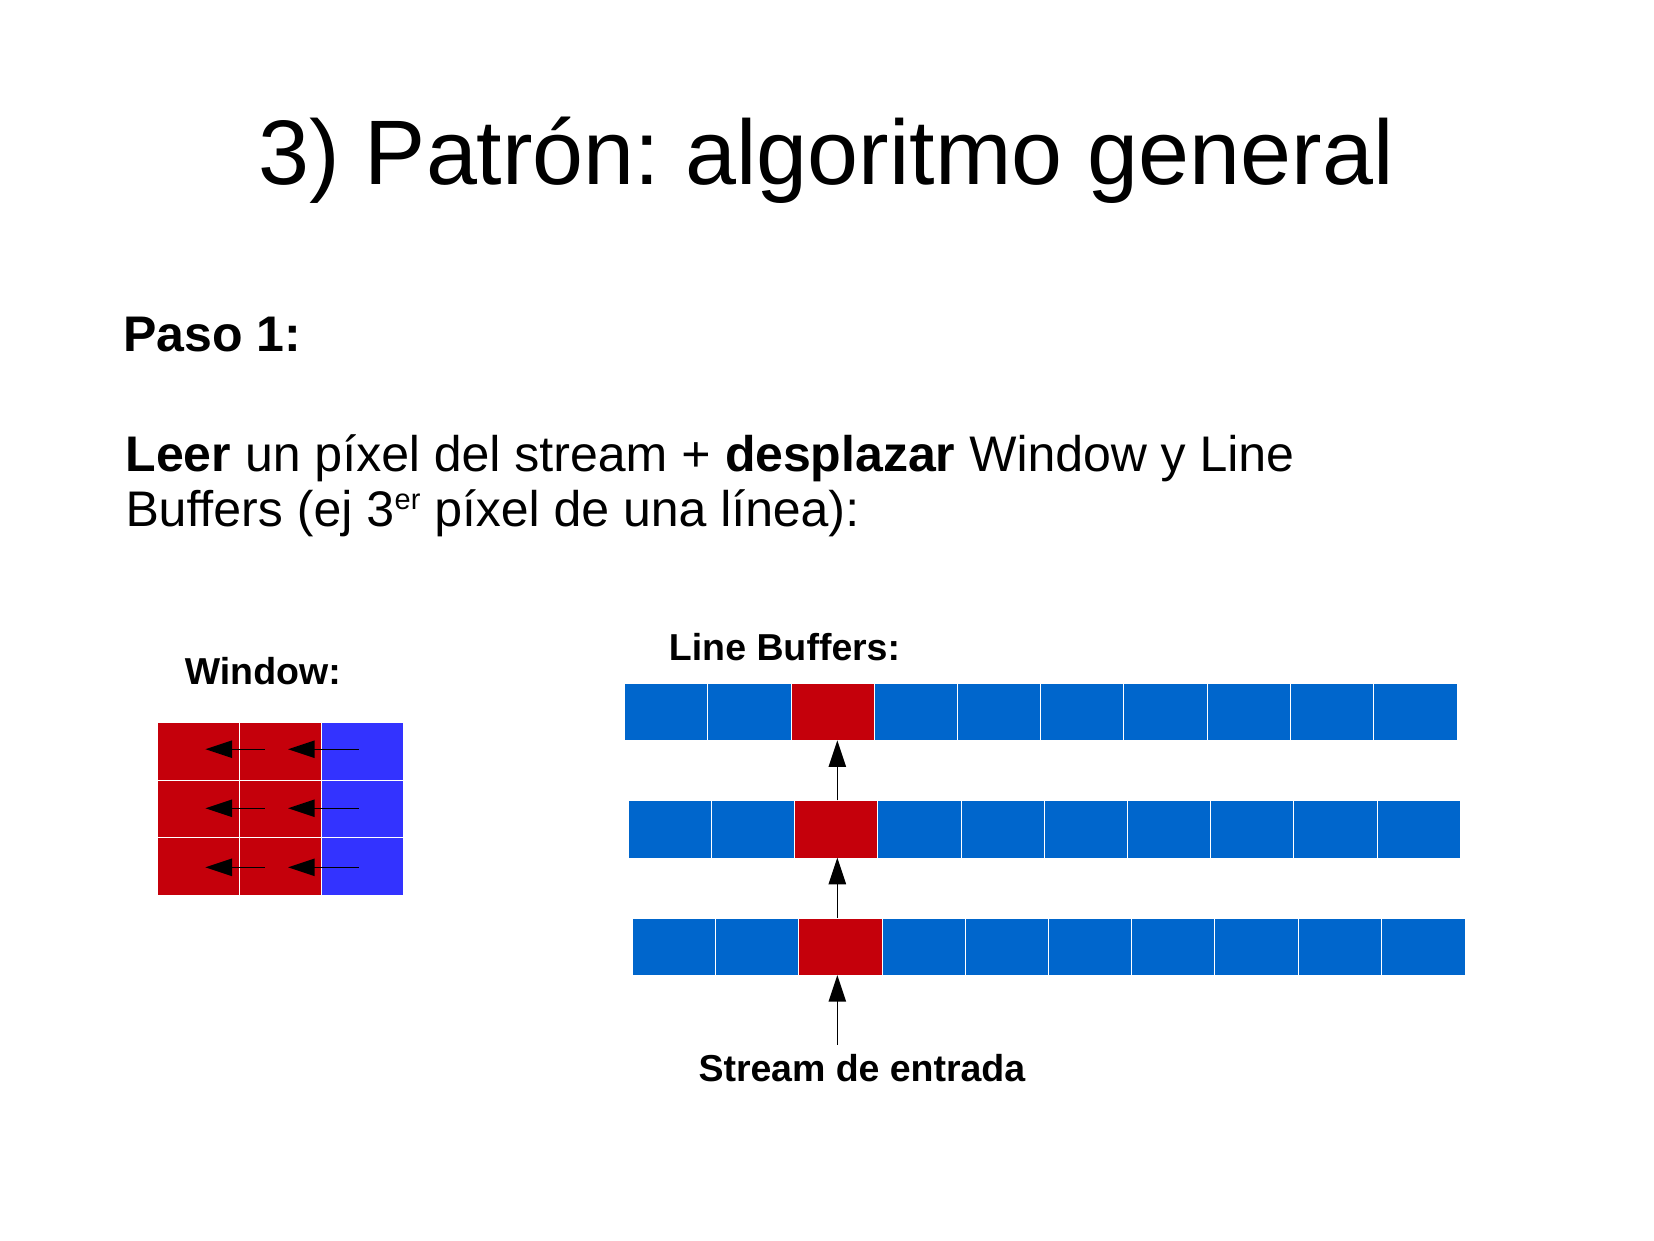

# 3) Patrón: algoritmo general
Paso 1:
Leer un píxel del stream + desplazar Window y Line Buffers (ej 3er píxel de una línea):
Line Buffers:
Window:
| | | | | | | | | | |
| --- | --- | --- | --- | --- | --- | --- | --- | --- | --- |
| | | |
| --- | --- | --- |
| | | |
| | | |
| | | | | | | | | | |
| --- | --- | --- | --- | --- | --- | --- | --- | --- | --- |
| | | | | | | | | | |
| --- | --- | --- | --- | --- | --- | --- | --- | --- | --- |
Stream de entrada